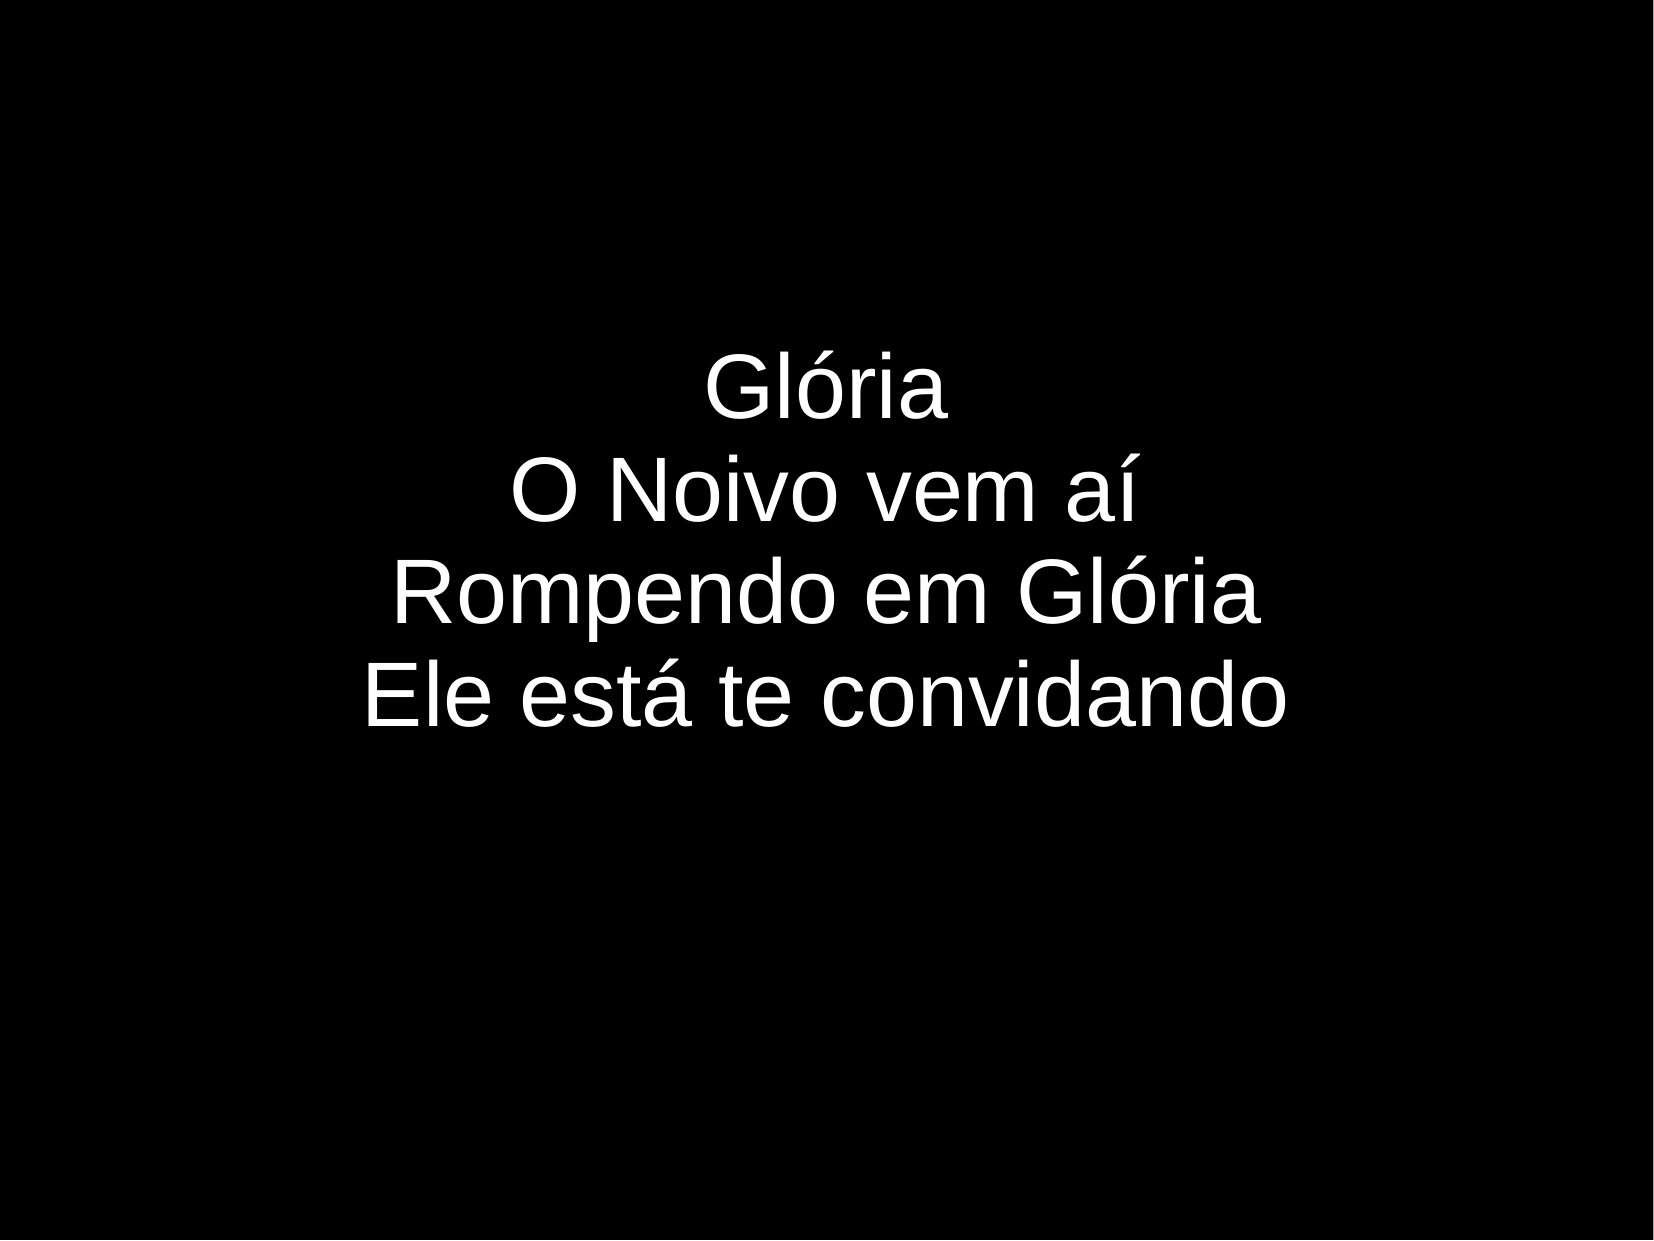

Glória
O Noivo vem aí
Rompendo em Glória
Ele está te convidando